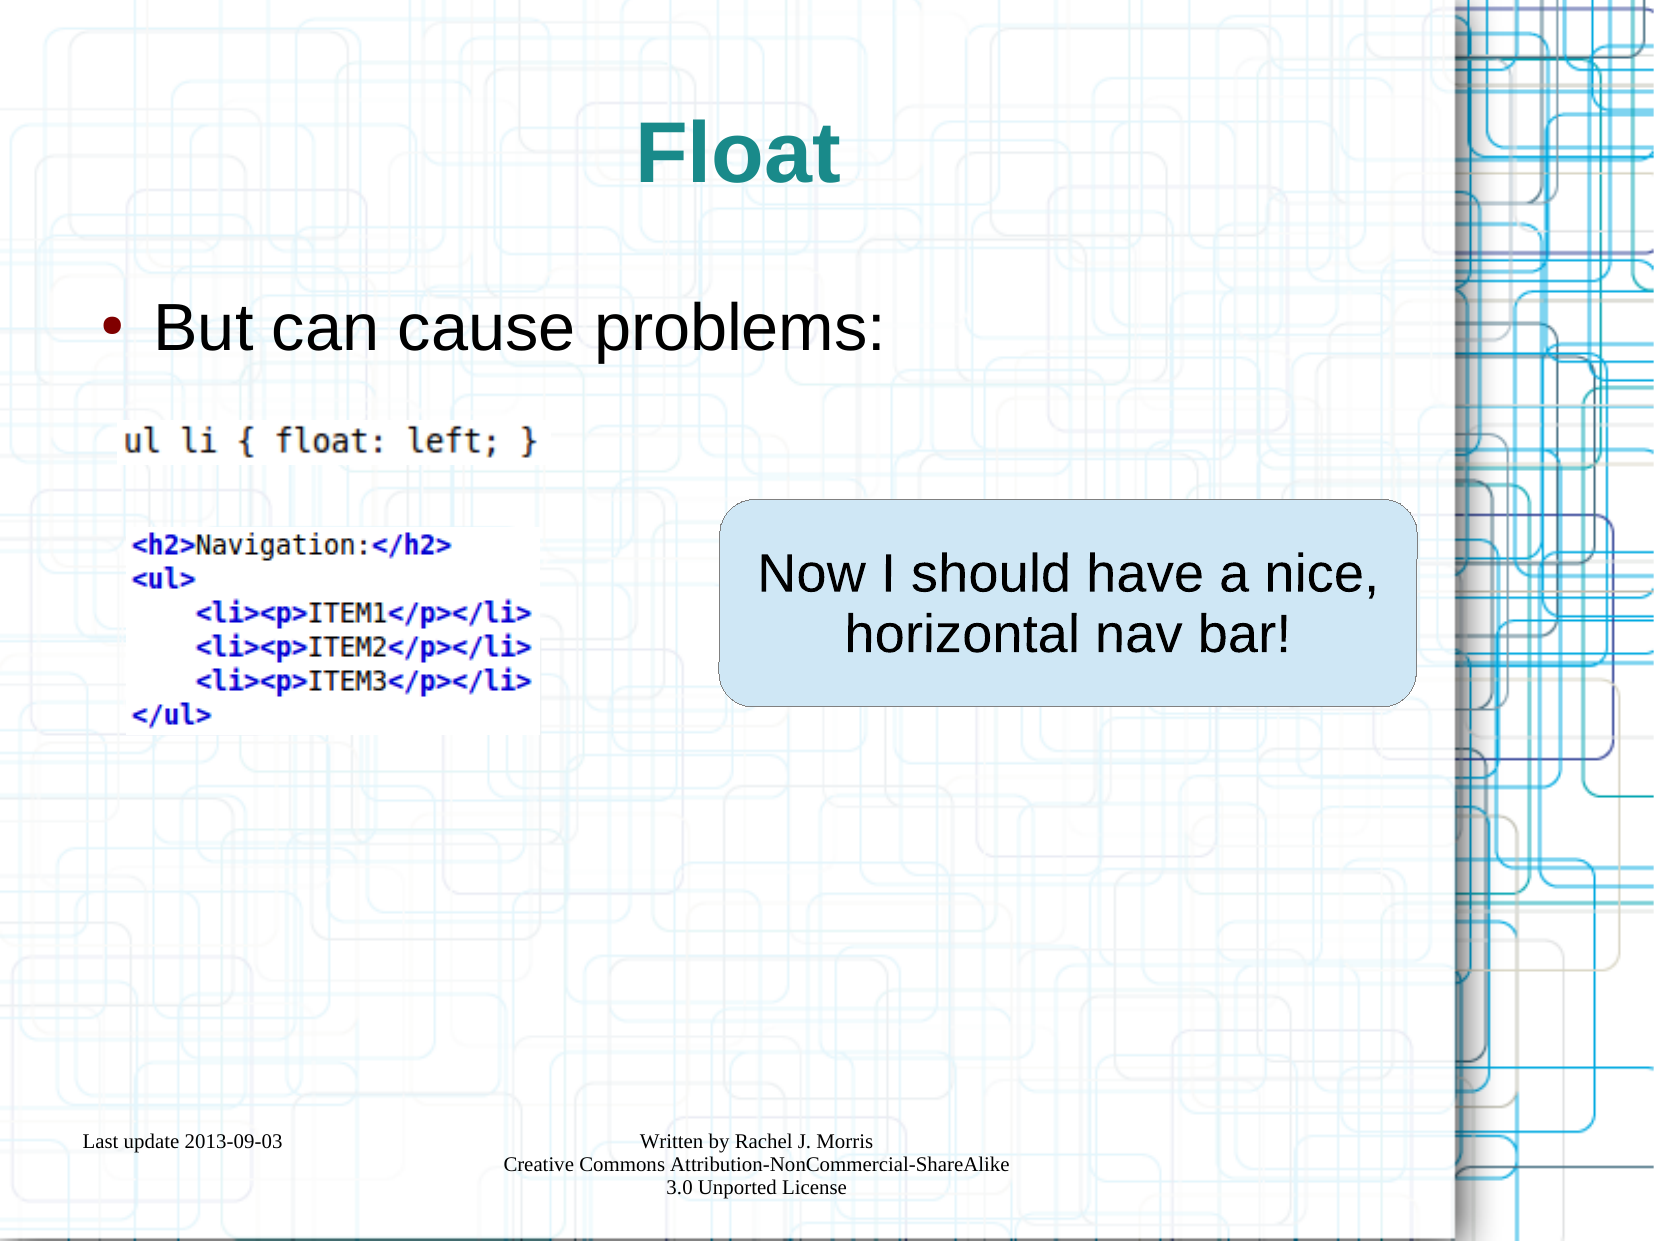

# Float
But can cause problems:
Now I should have a nice, horizontal nav bar!